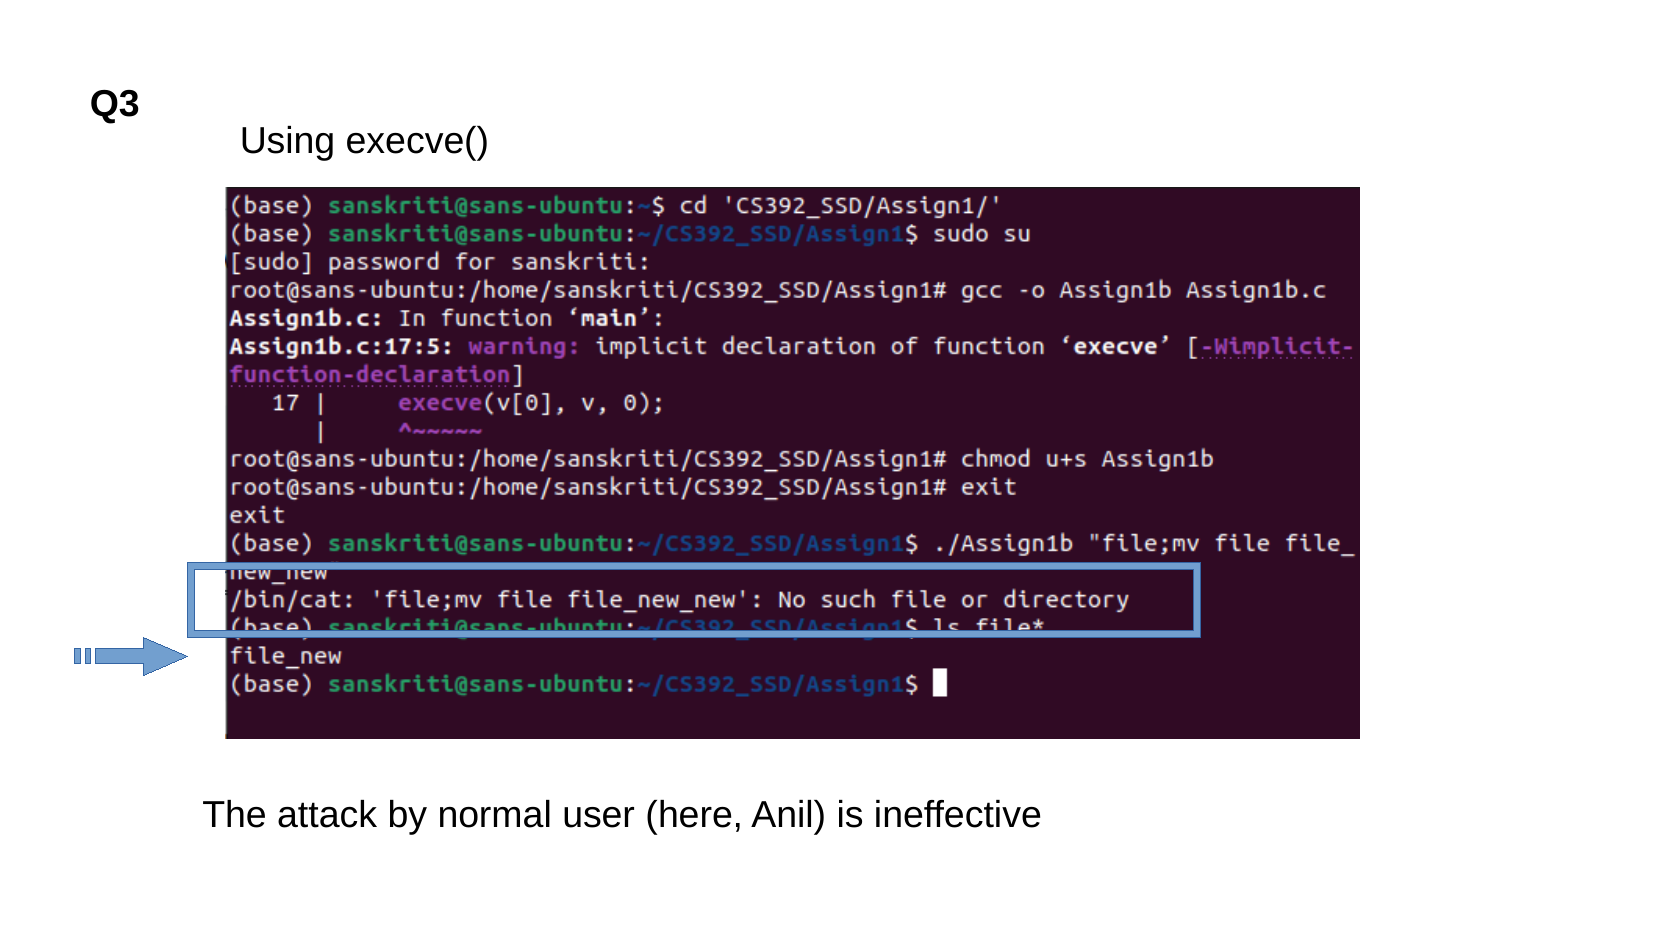

Q3
Using execve()
The attack by normal user (here, Anil) is ineffective